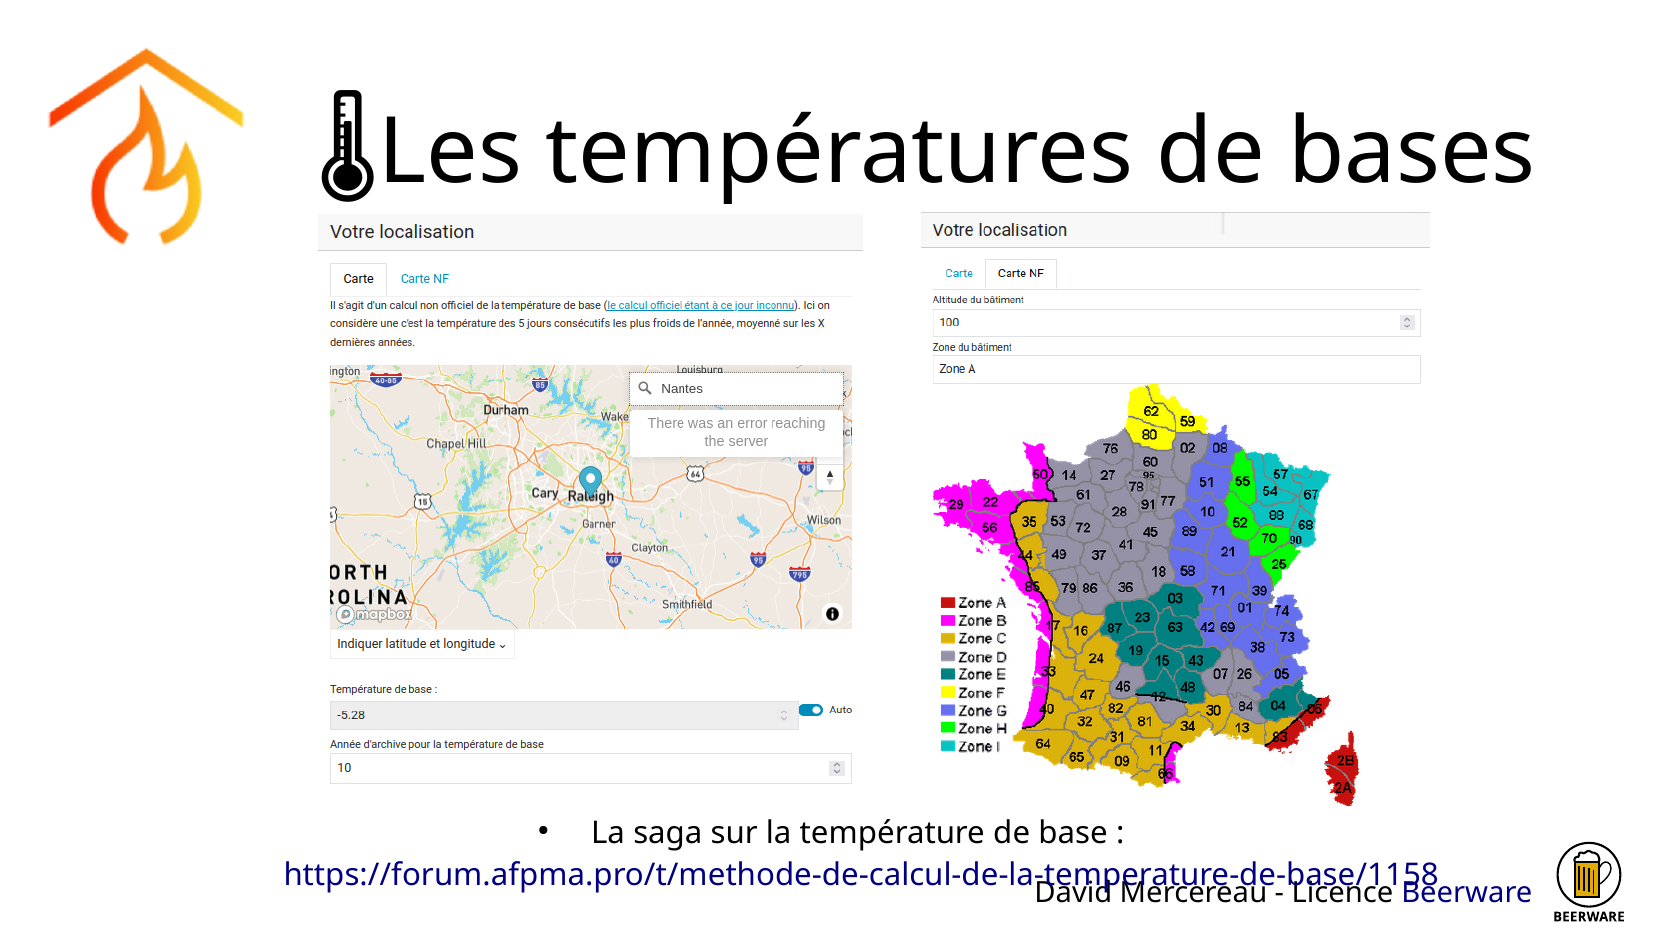

# 🌡️Les températures de bases
La saga sur la température de base : https://forum.afpma.pro/t/methode-de-calcul-de-la-temperature-de-base/1158